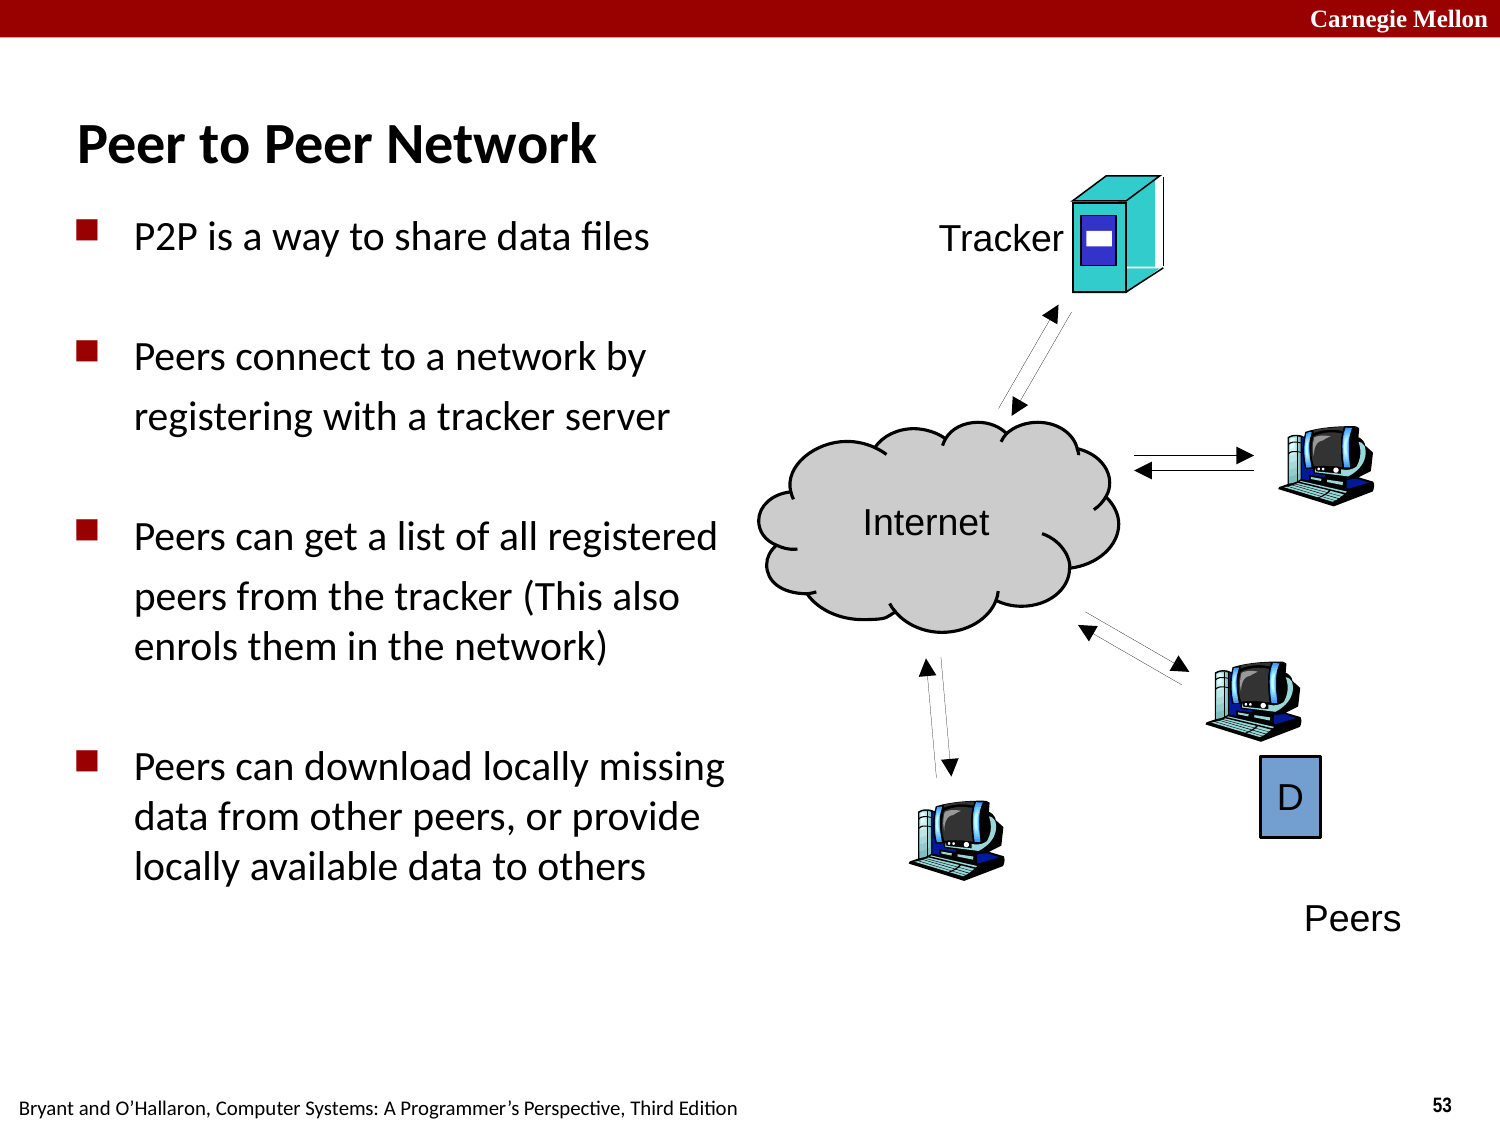

# Peer to Peer Network
Tracker
P2P is a way to share data files
Peers connect to a network by
registering with a tracker server
Peers can get a list of all registered
peers from the tracker (This also
enrols them in the network)
Peers can download locally missing
data from other peers, or provide
locally available data to others
Internet
D
D
Peers